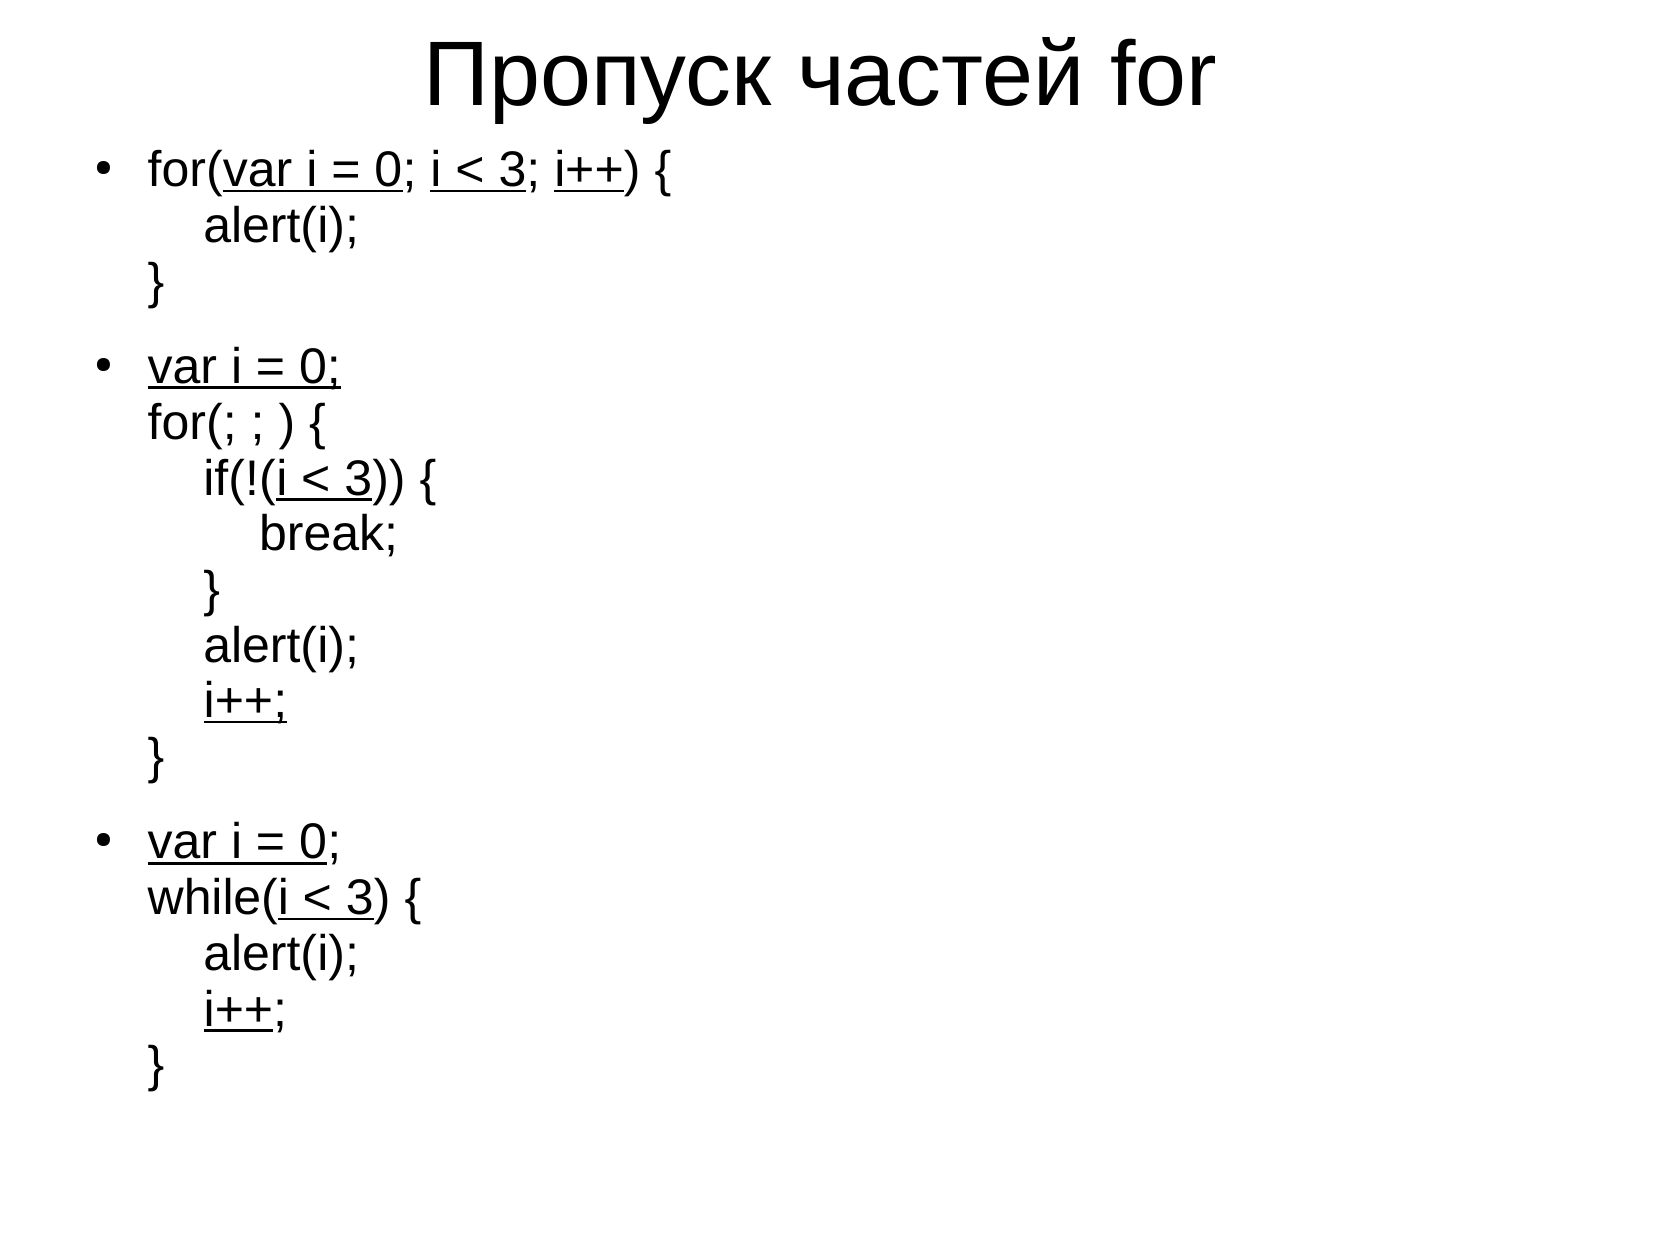

# Пропуск частей for
for(var i = 0; i < 3; i++) {
 alert(i);
}
var i = 0;
for(; ; ) {
 if(!(i < 3)) {
 break;
 }
 alert(i);
 i++;
}
var i = 0;
while(i < 3) {
 alert(i);
 i++;
}